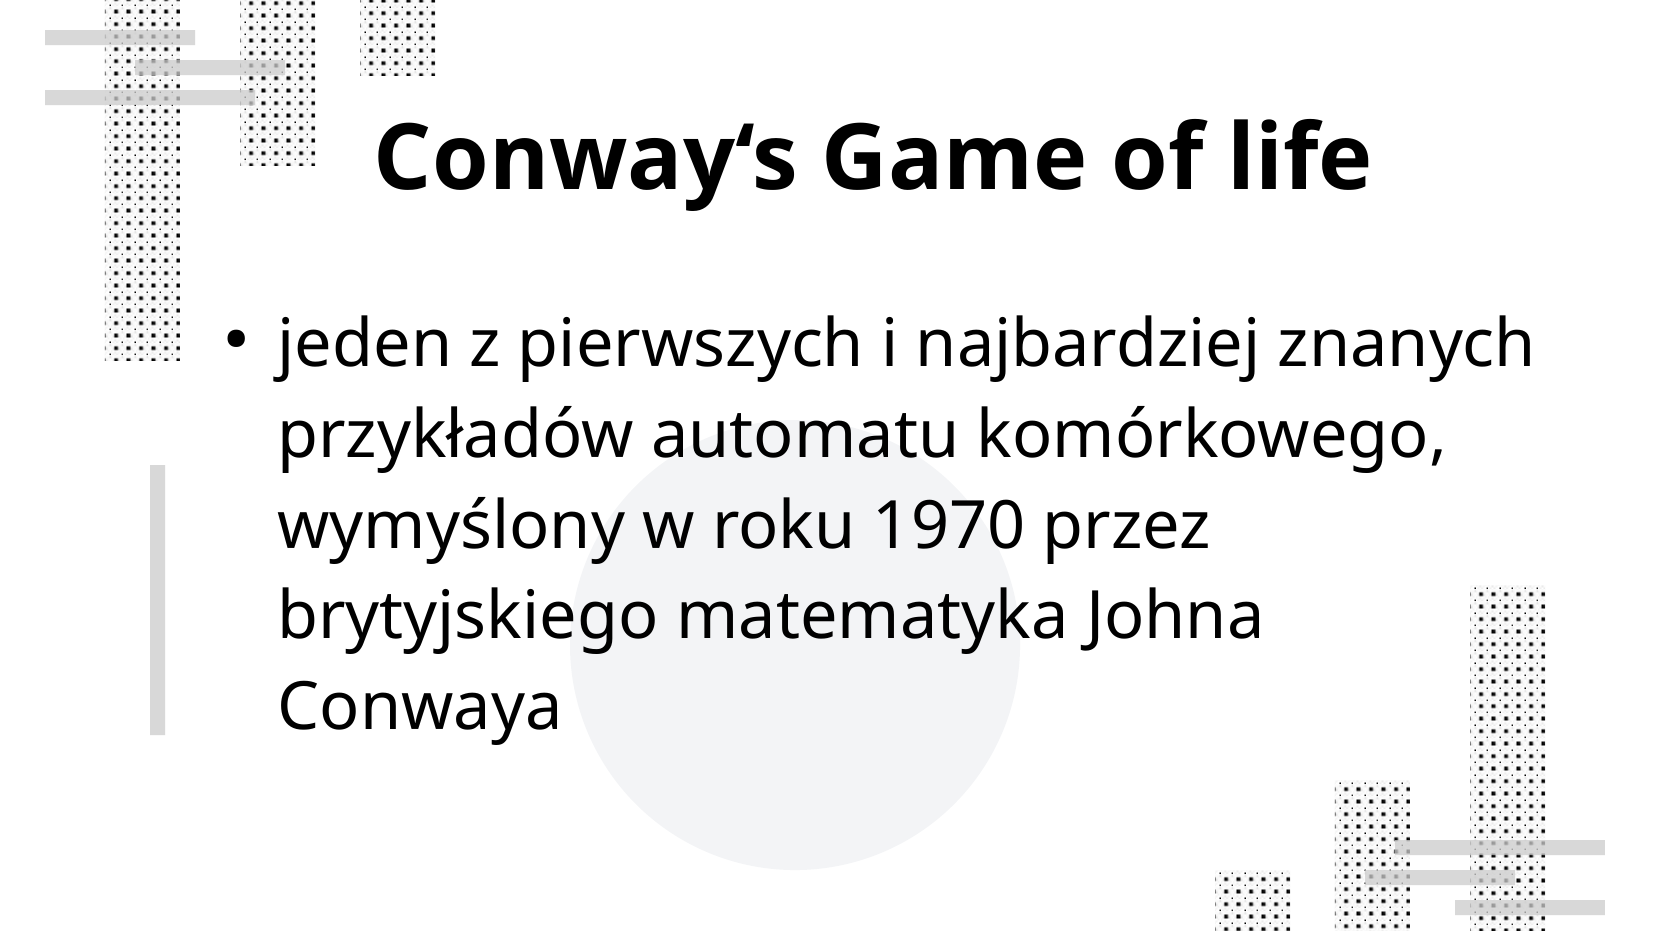

# Conway‘s Game of life
jeden z pierwszych i najbardziej znanych przykładów automatu komórkowego, wymyślony w roku 1970 przez brytyjskiego matematyka Johna Conwaya